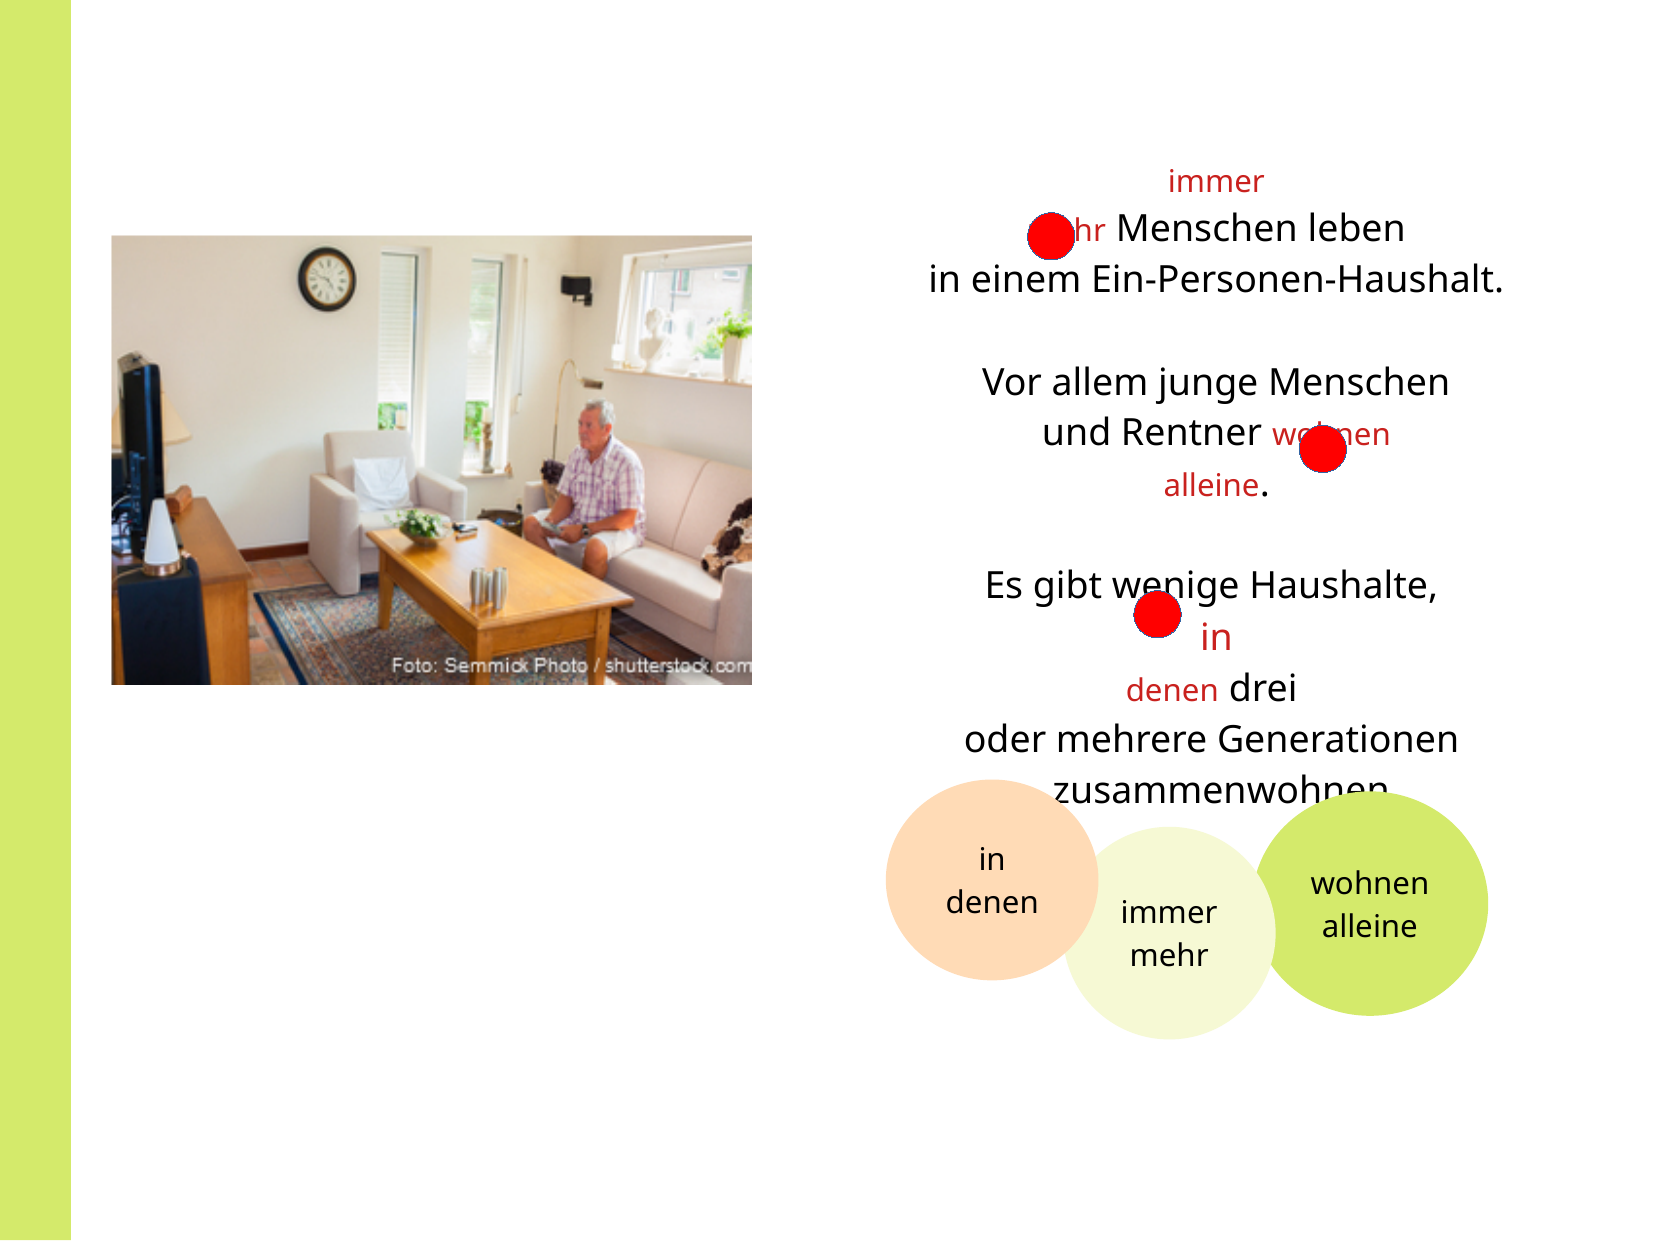

# immer mehr Menschen leben in einem Ein-Personen-Haushalt. Vor allem junge Menschen und Rentner wohnen alleine. Es gibt wenige Haushalte, in denen drei oder mehrere Generationen zusammenwohnen
in
denen
wohnen
alleine
immer
mehr